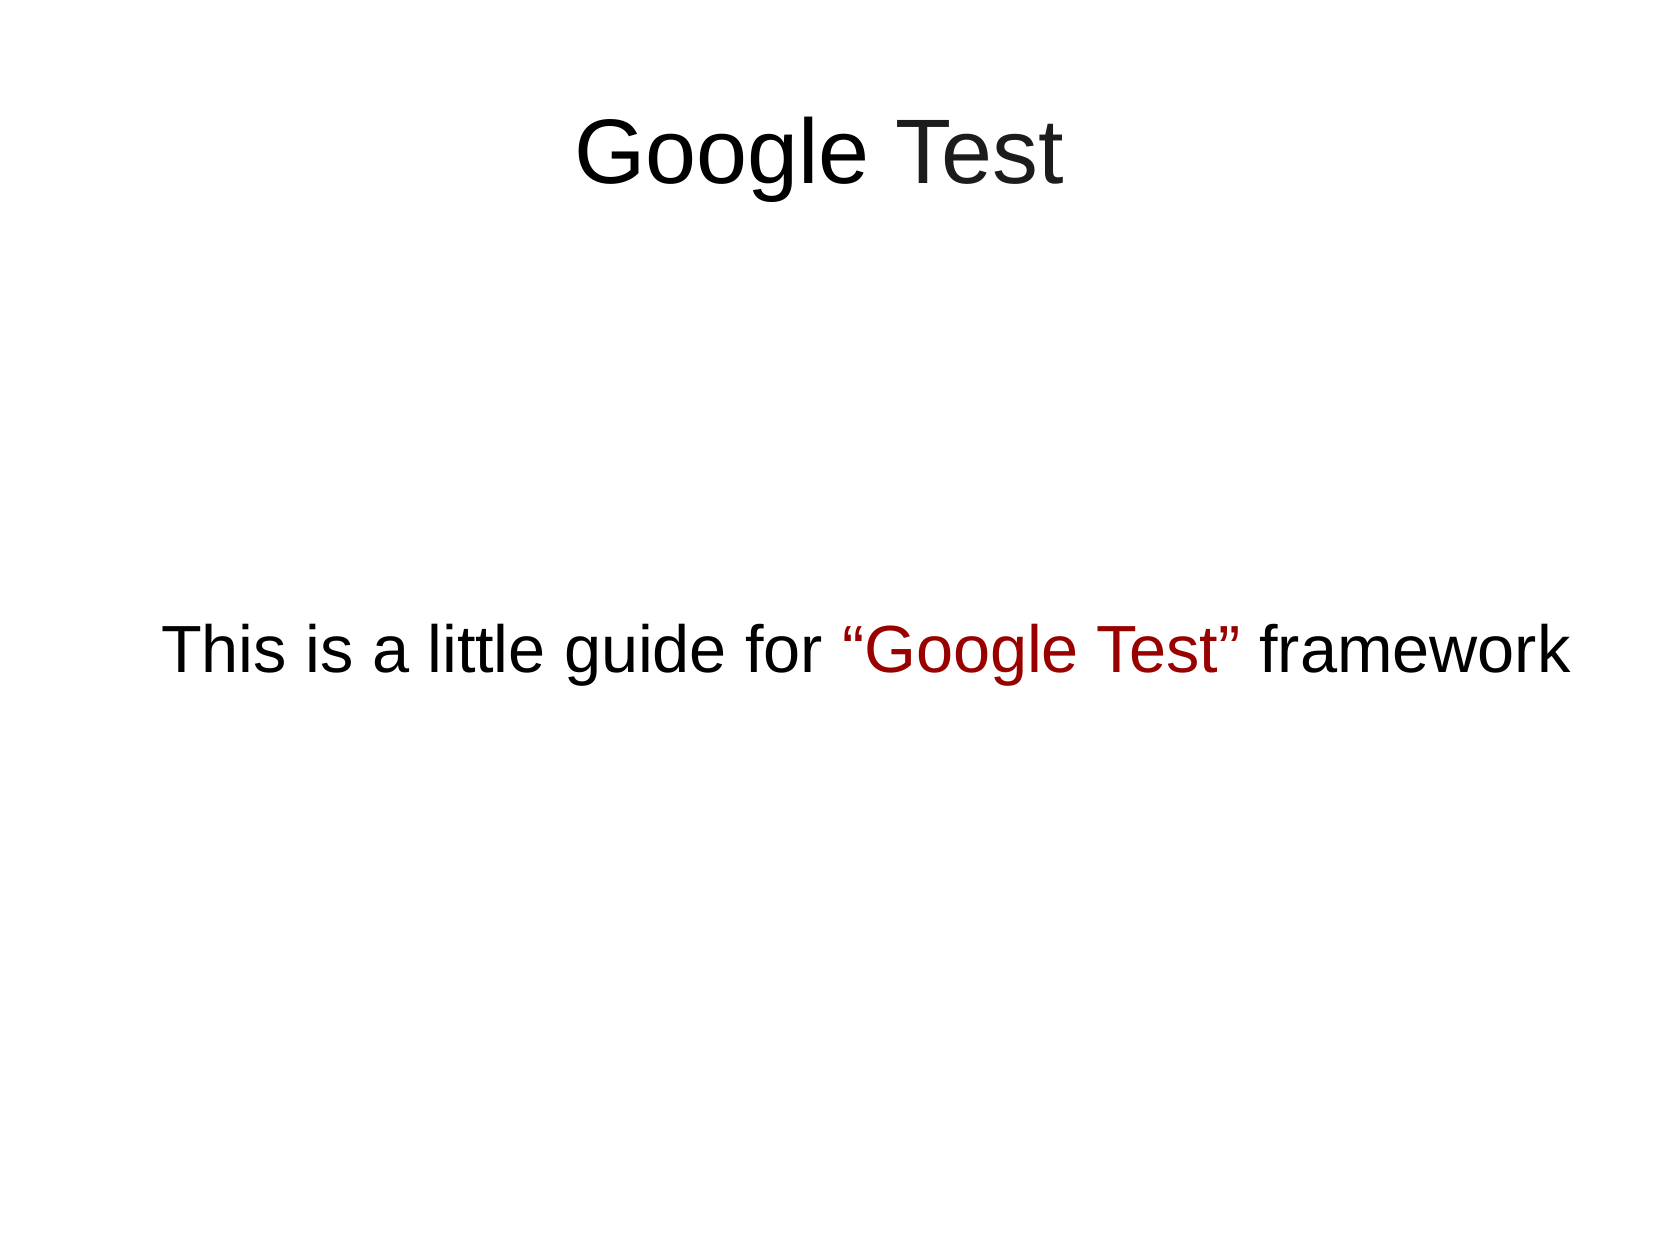

# Google Test
This is a little guide for “Google Test” framework